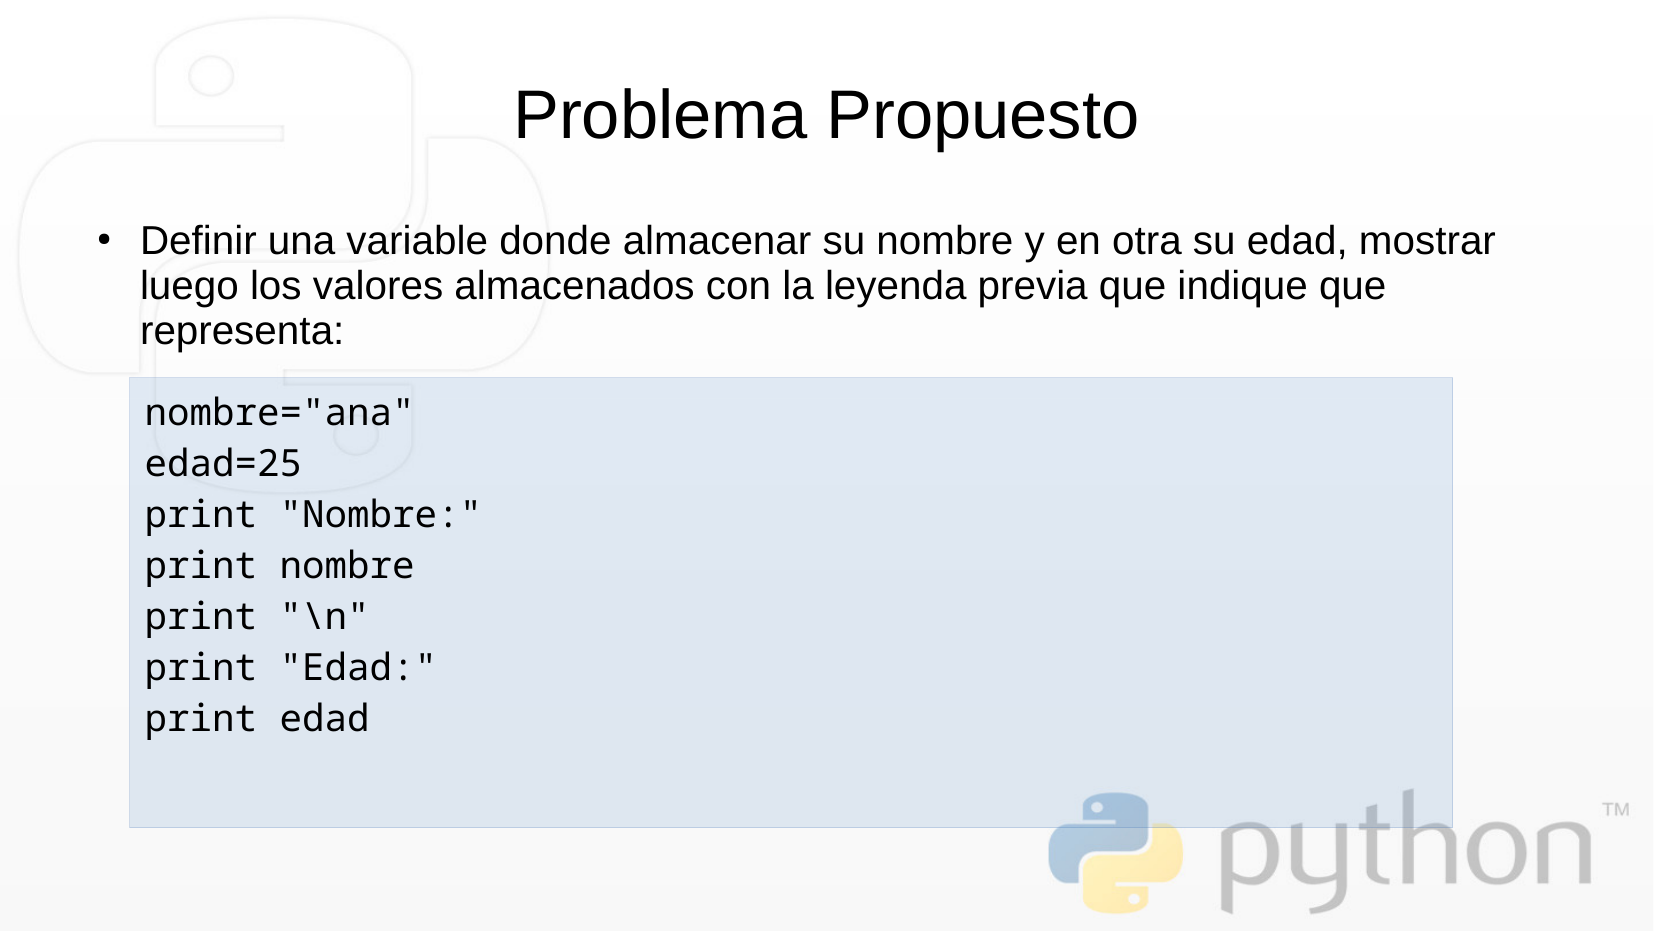

# Problema Propuesto
Definir una variable donde almacenar su nombre y en otra su edad, mostrar luego los valores almacenados con la leyenda previa que indique que representa:
nombre="ana"
edad=25
print "Nombre:"
print nombre
print "\n"
print "Edad:"
print edad